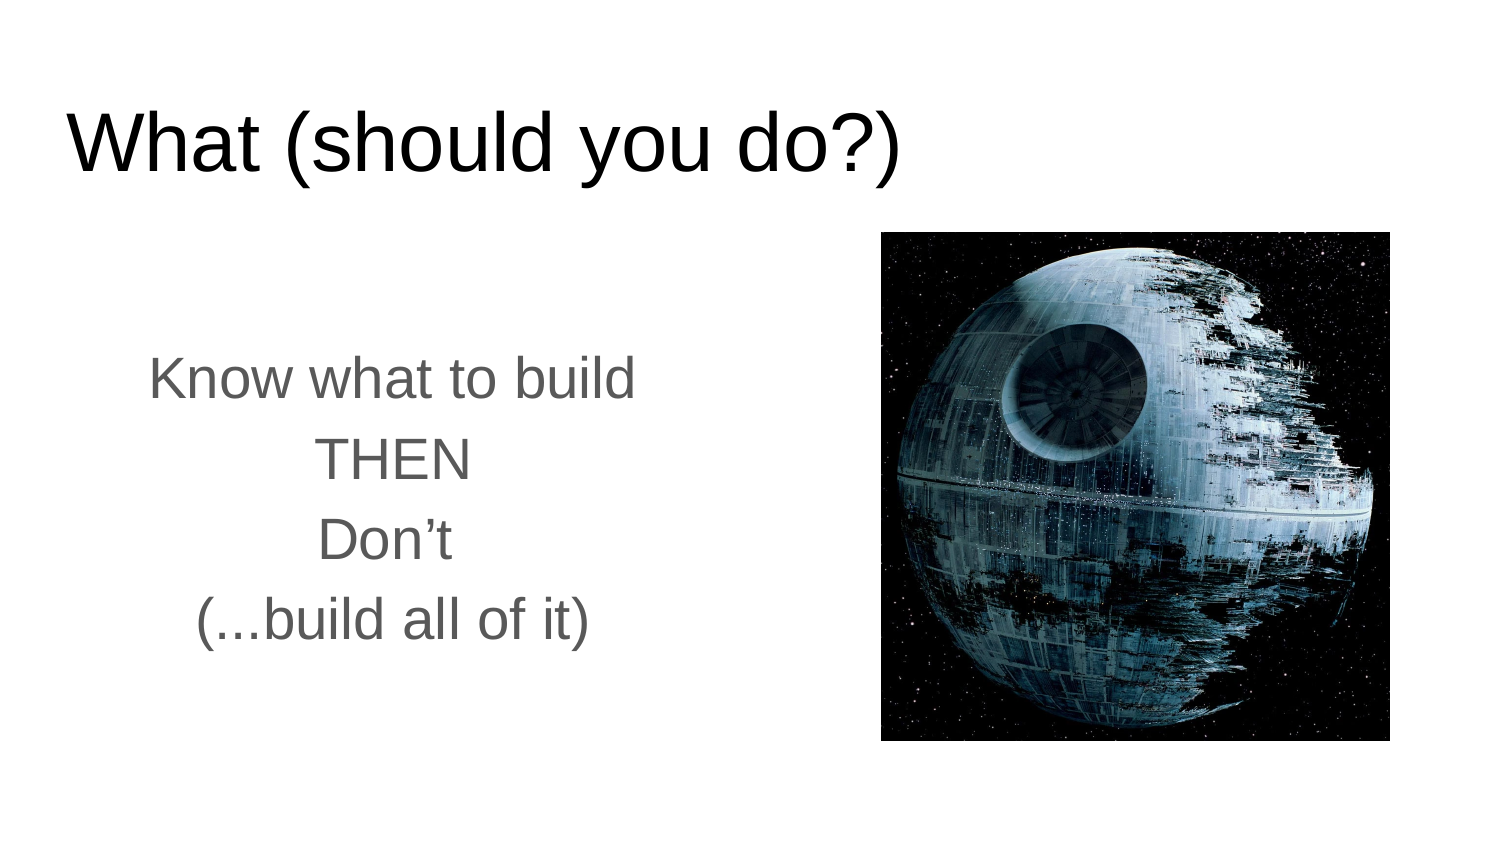

# What (should you do?)
Know what to build
THEN
Don’t
(...build all of it)